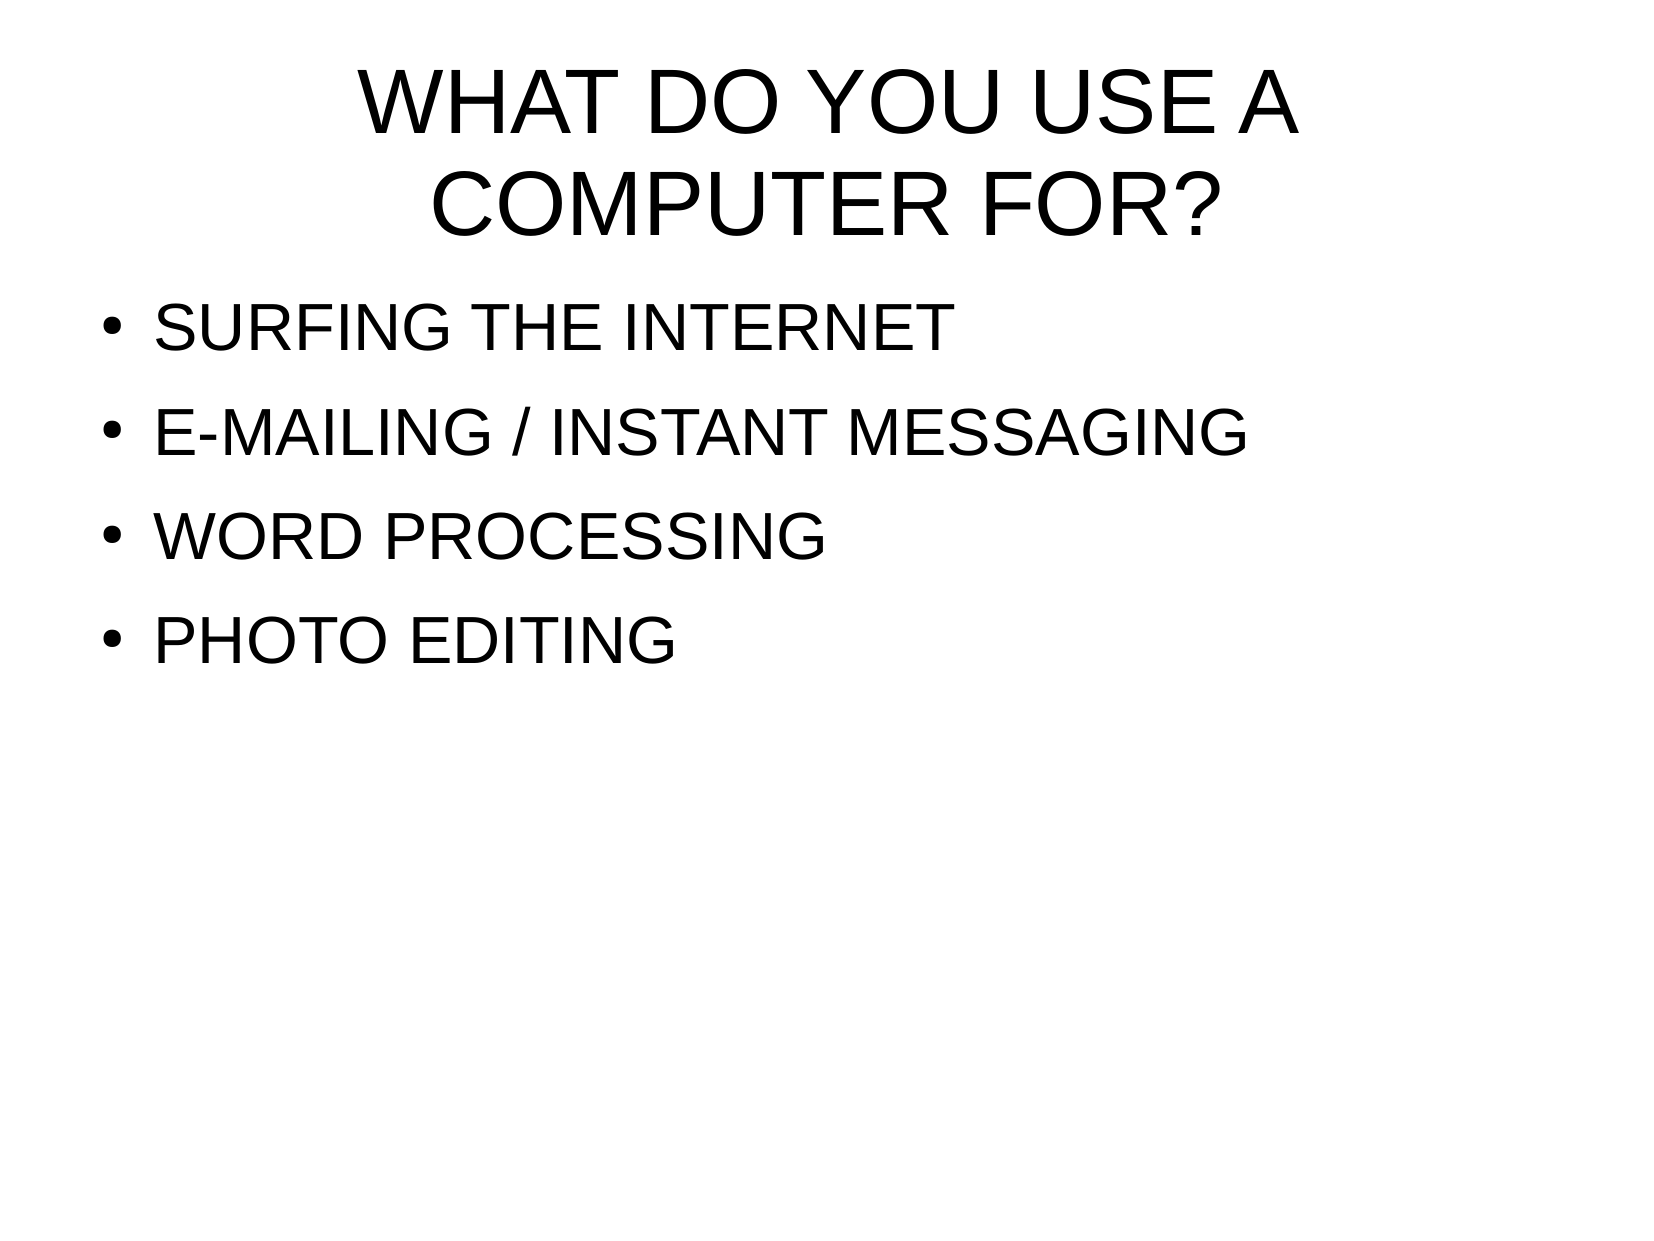

# WHAT DO YOU USE A COMPUTER FOR?
SURFING THE INTERNET
E-MAILING / INSTANT MESSAGING
WORD PROCESSING
PHOTO EDITING